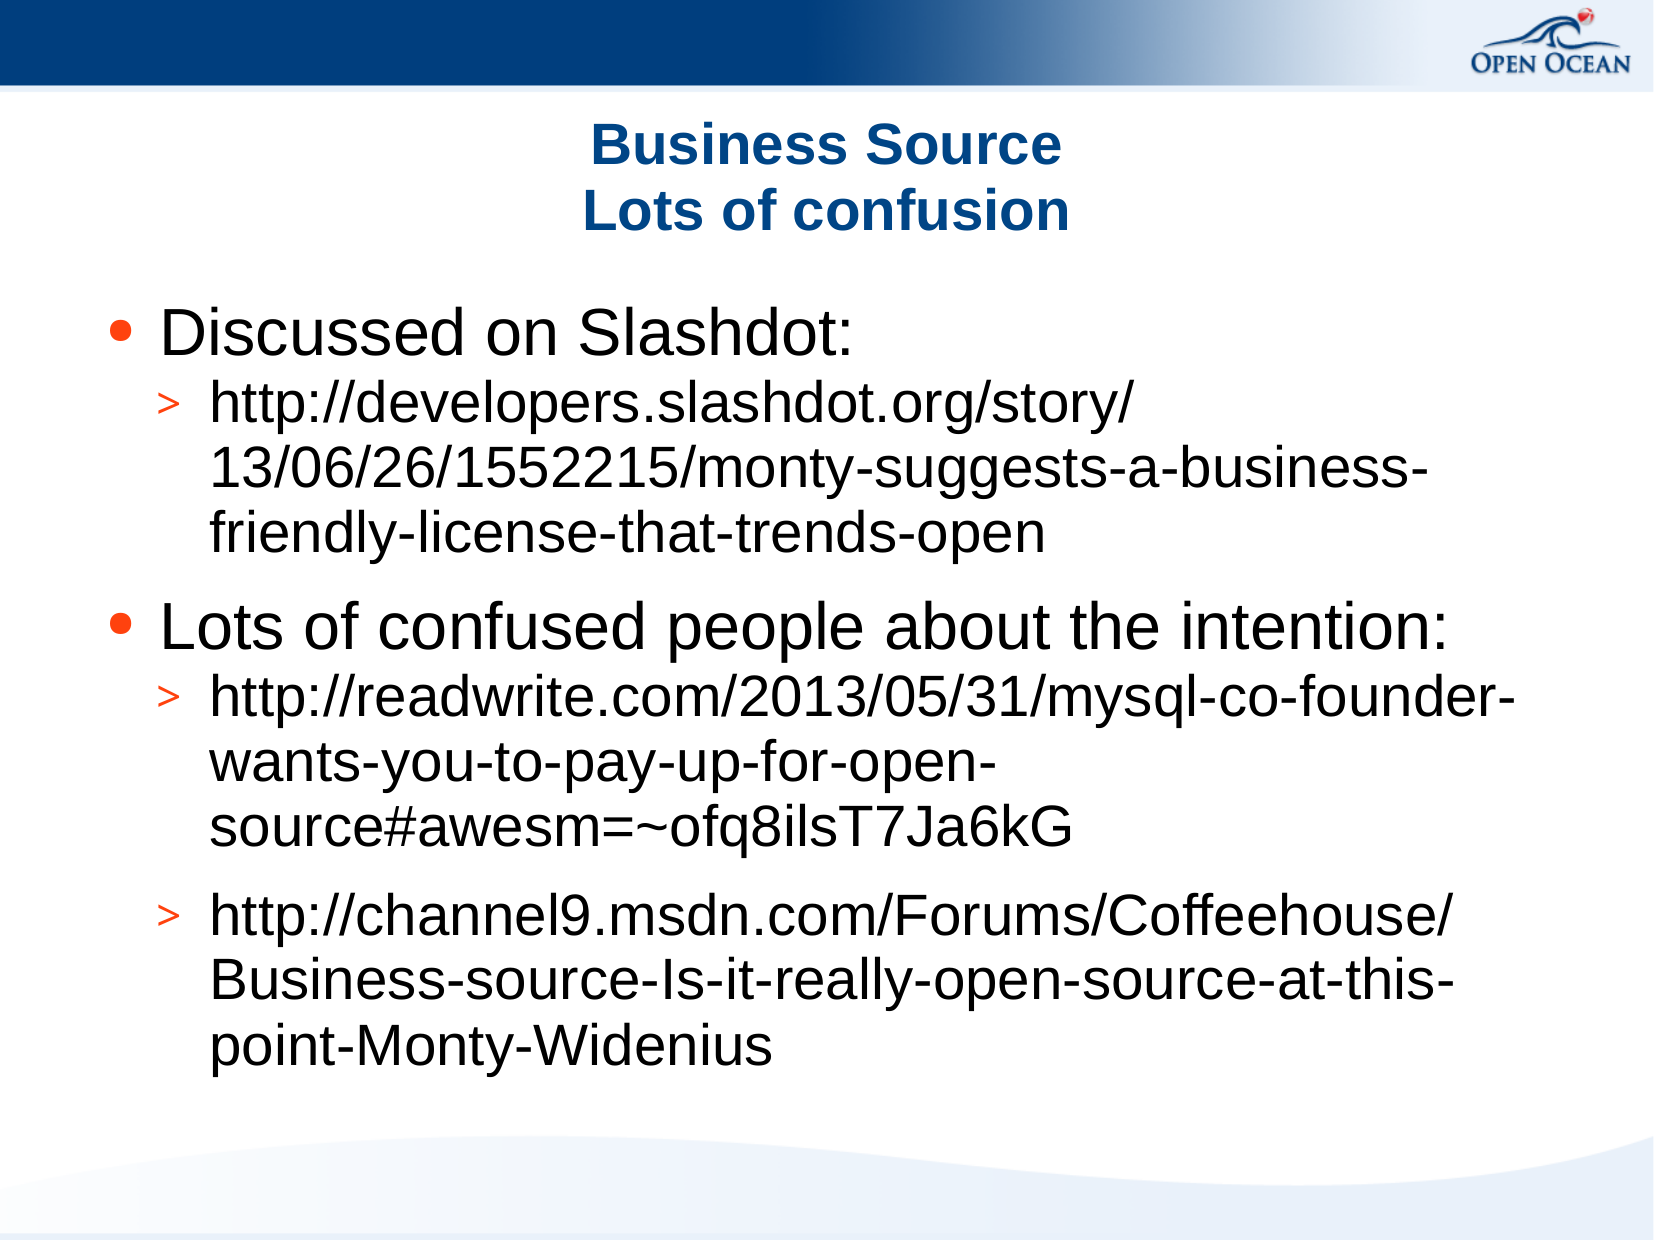

# Business Source Lots of confusion
Discussed on Slashdot:
http://developers.slashdot.org/story/13/06/26/1552215/monty-suggests-a-business-friendly-license-that-trends-open
Lots of confused people about the intention:
http://readwrite.com/2013/05/31/mysql-co-founder-wants-you-to-pay-up-for-open-source#awesm=~ofq8ilsT7Ja6kG
http://channel9.msdn.com/Forums/Coffeehouse/Business-source-Is-it-really-open-source-at-this-point-Monty-Widenius